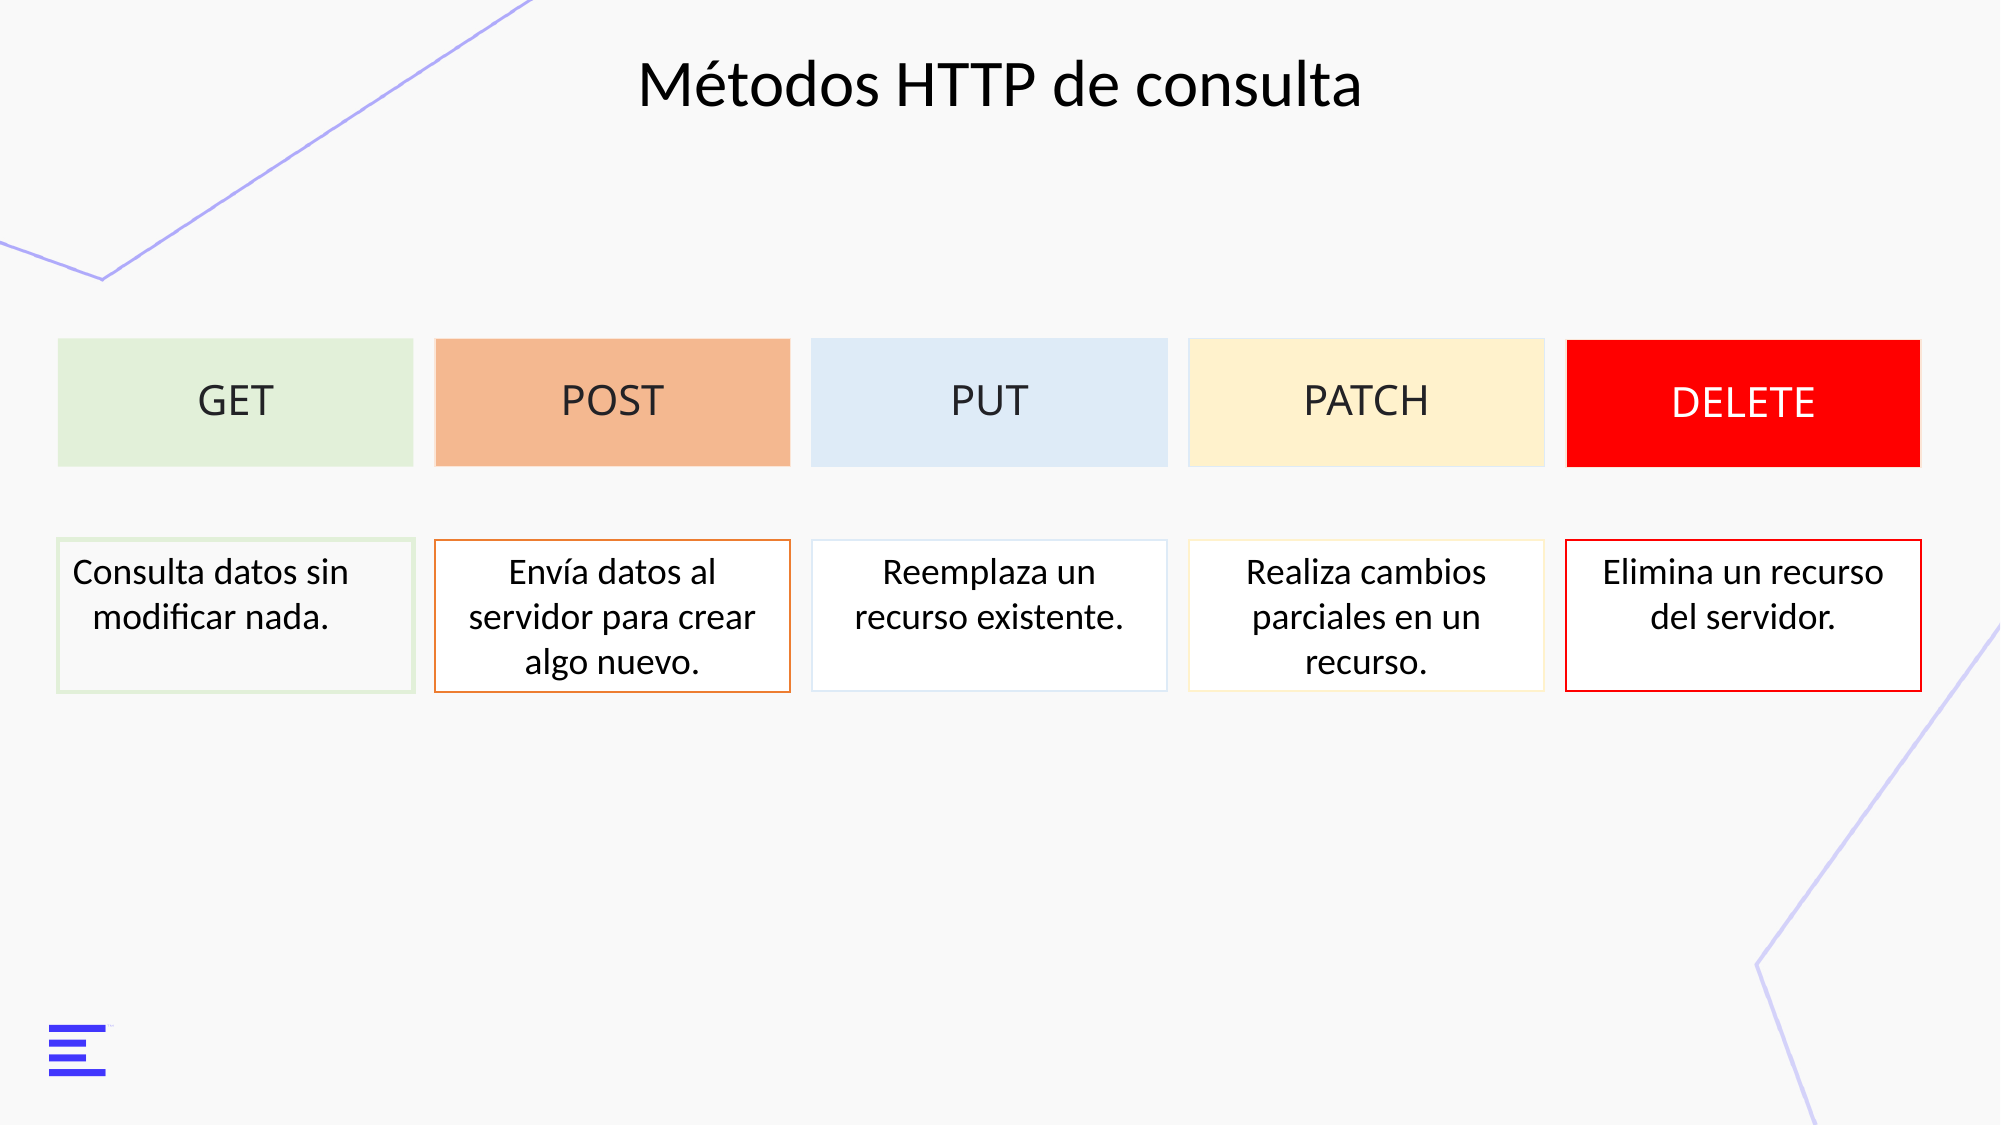

Métodos HTTP de consulta
# GET
POST
PUT
PATCH
DELETE
Consulta datos sin modificar nada.
Envía datos al servidor para crear algo nuevo.
Reemplaza un recurso existente.
Realiza cambios parciales en un recurso.
Elimina un recurso del servidor.